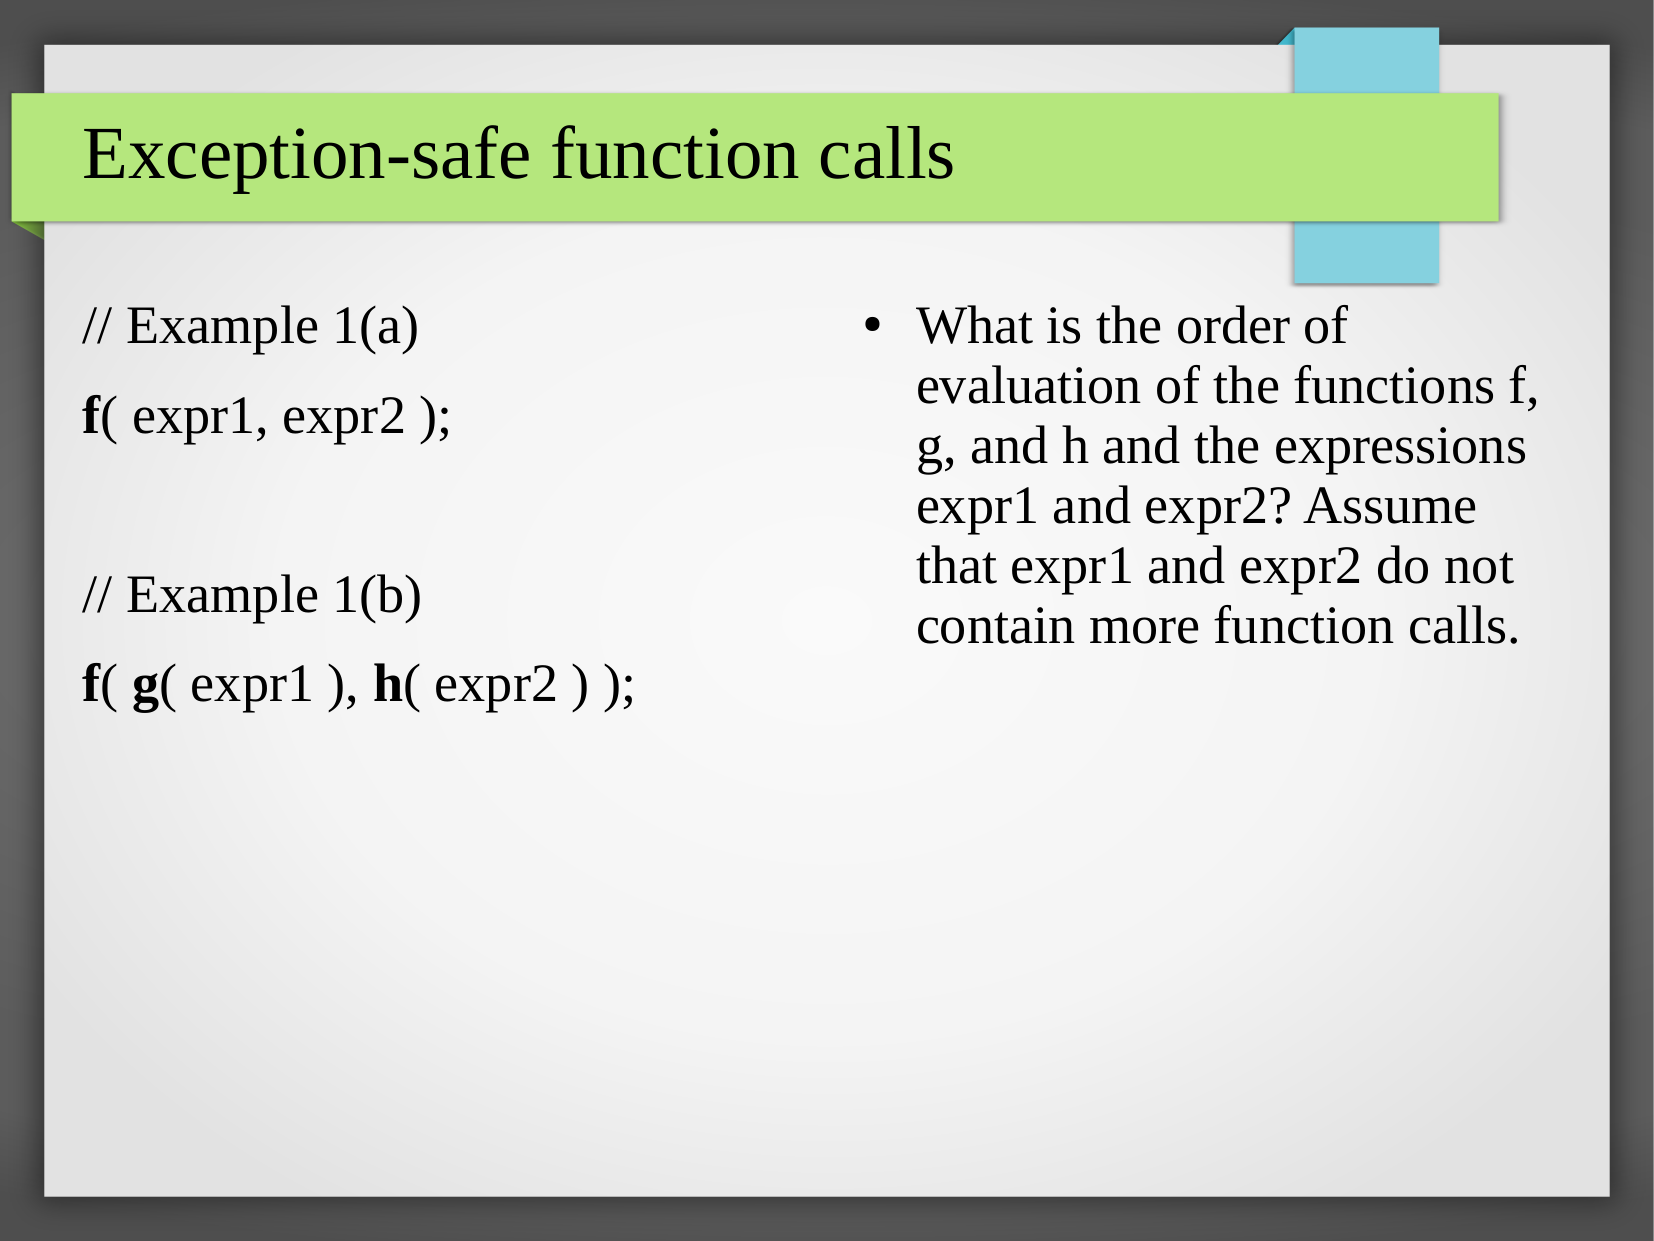

# Exception-safe function calls
// Example 1(a)
f( expr1, expr2 );
// Example 1(b)
f( g( expr1 ), h( expr2 ) );
What is the order of evaluation of the functions f, g, and h and the expressions expr1 and expr2? Assume that expr1 and expr2 do not contain more function calls.